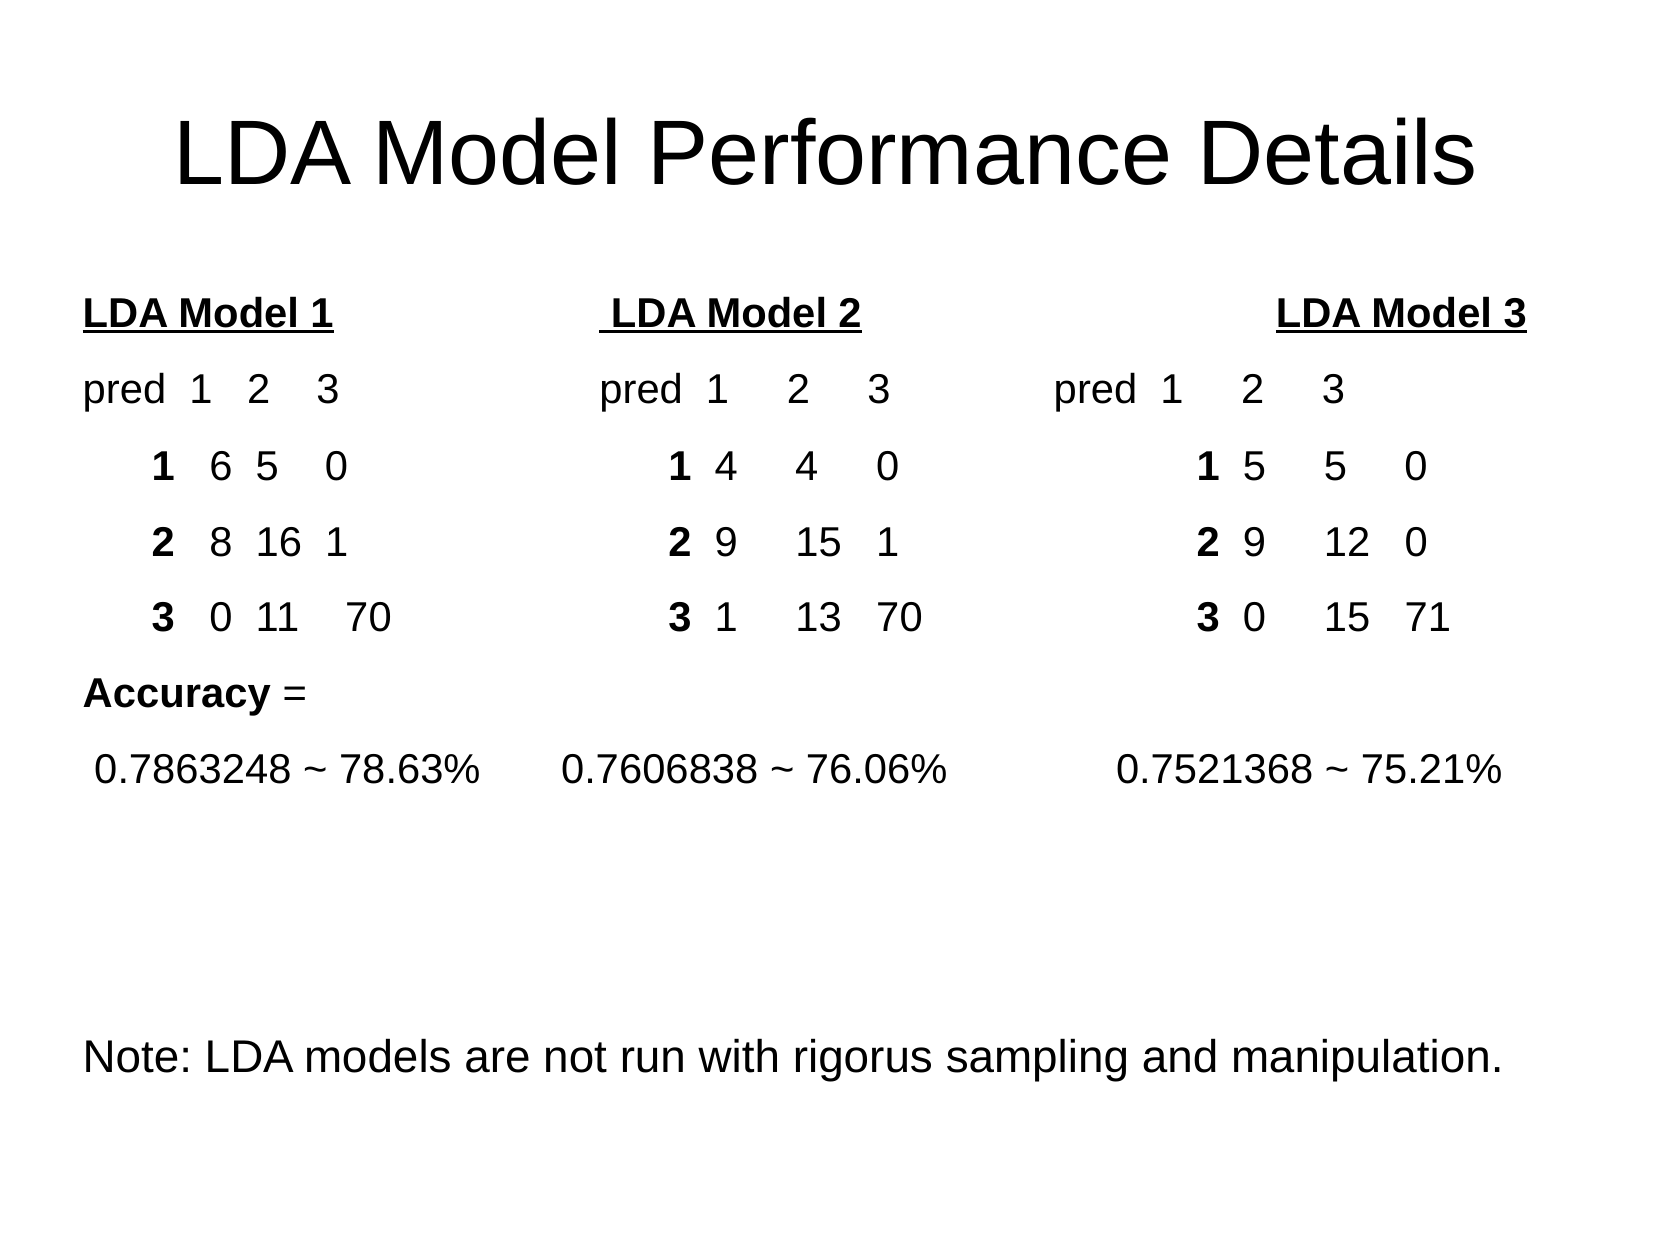

# LDA Model Performance Details
LDA Model 1				 LDA Model 2 LDA Model 3
pred 1 2 3	 			pred 1 2 3			 pred 1 2 3
 1 6 5 0 			 1 4 4 0			 1 5 5 0
 2 8 16 1				 2 9 15 1			 2 9 12 0
 3 0 11 70			 3 1 13 70			 3 0 15 71
Accuracy =
 0.7863248 ~ 78.63% 0.7606838 ~ 76.06% 		0.7521368 ~ 75.21%
Note: LDA models are not run with rigorus sampling and manipulation.